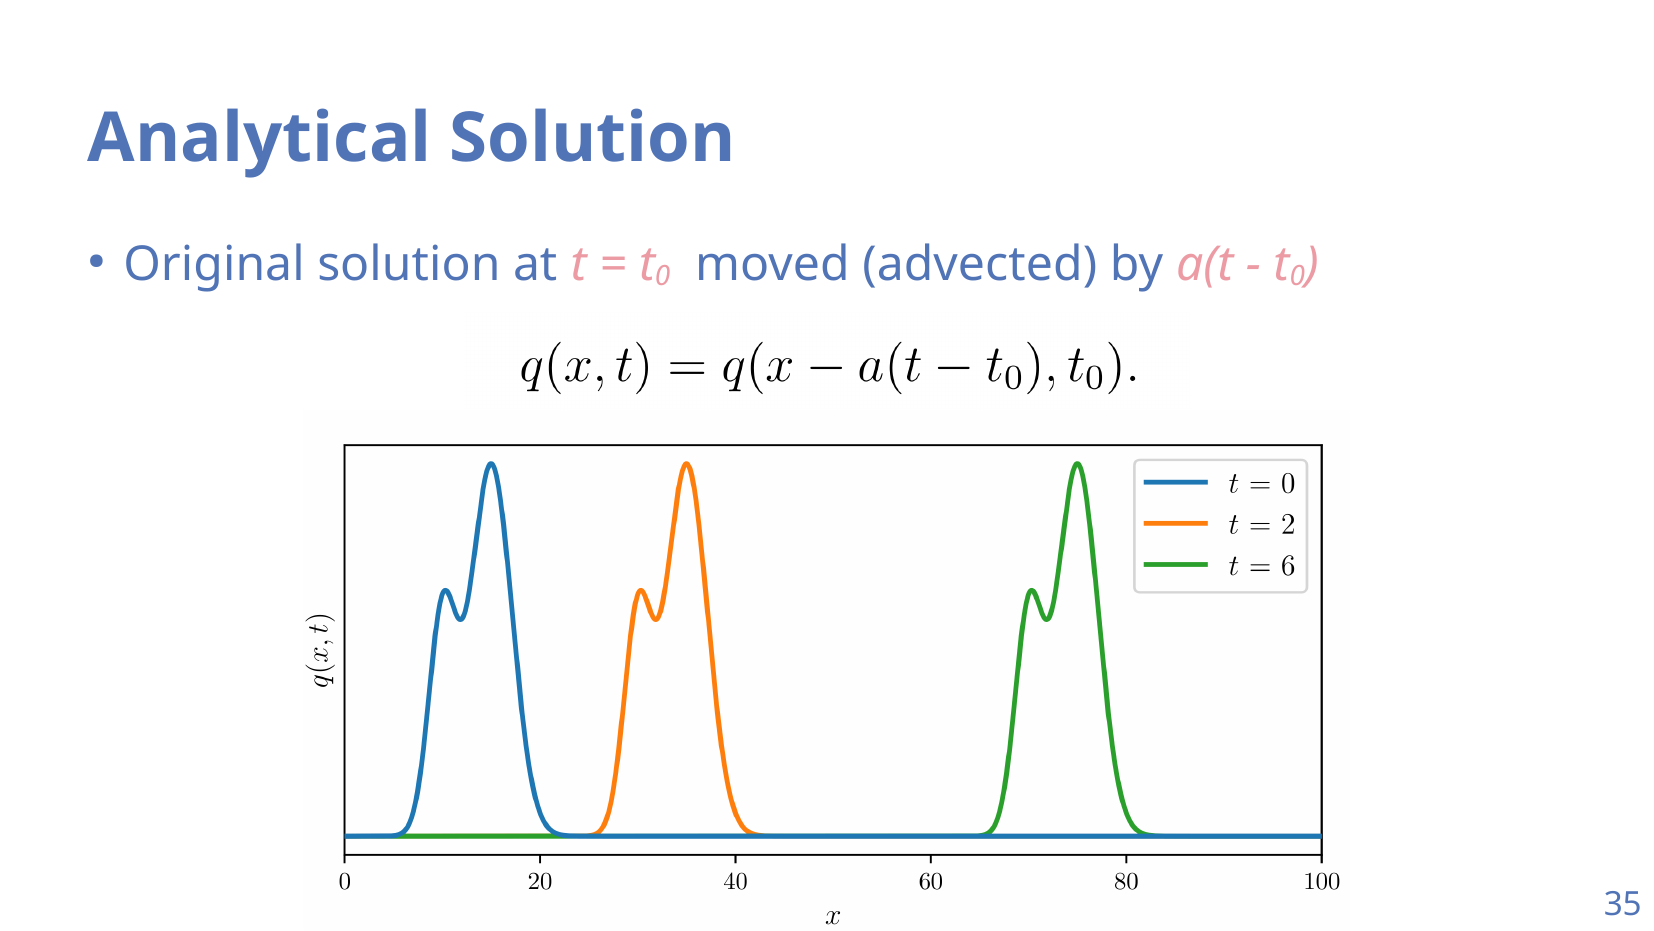

# Analytical Solution
Original solution at t = t0 moved (advected) by a(t - t0)
35